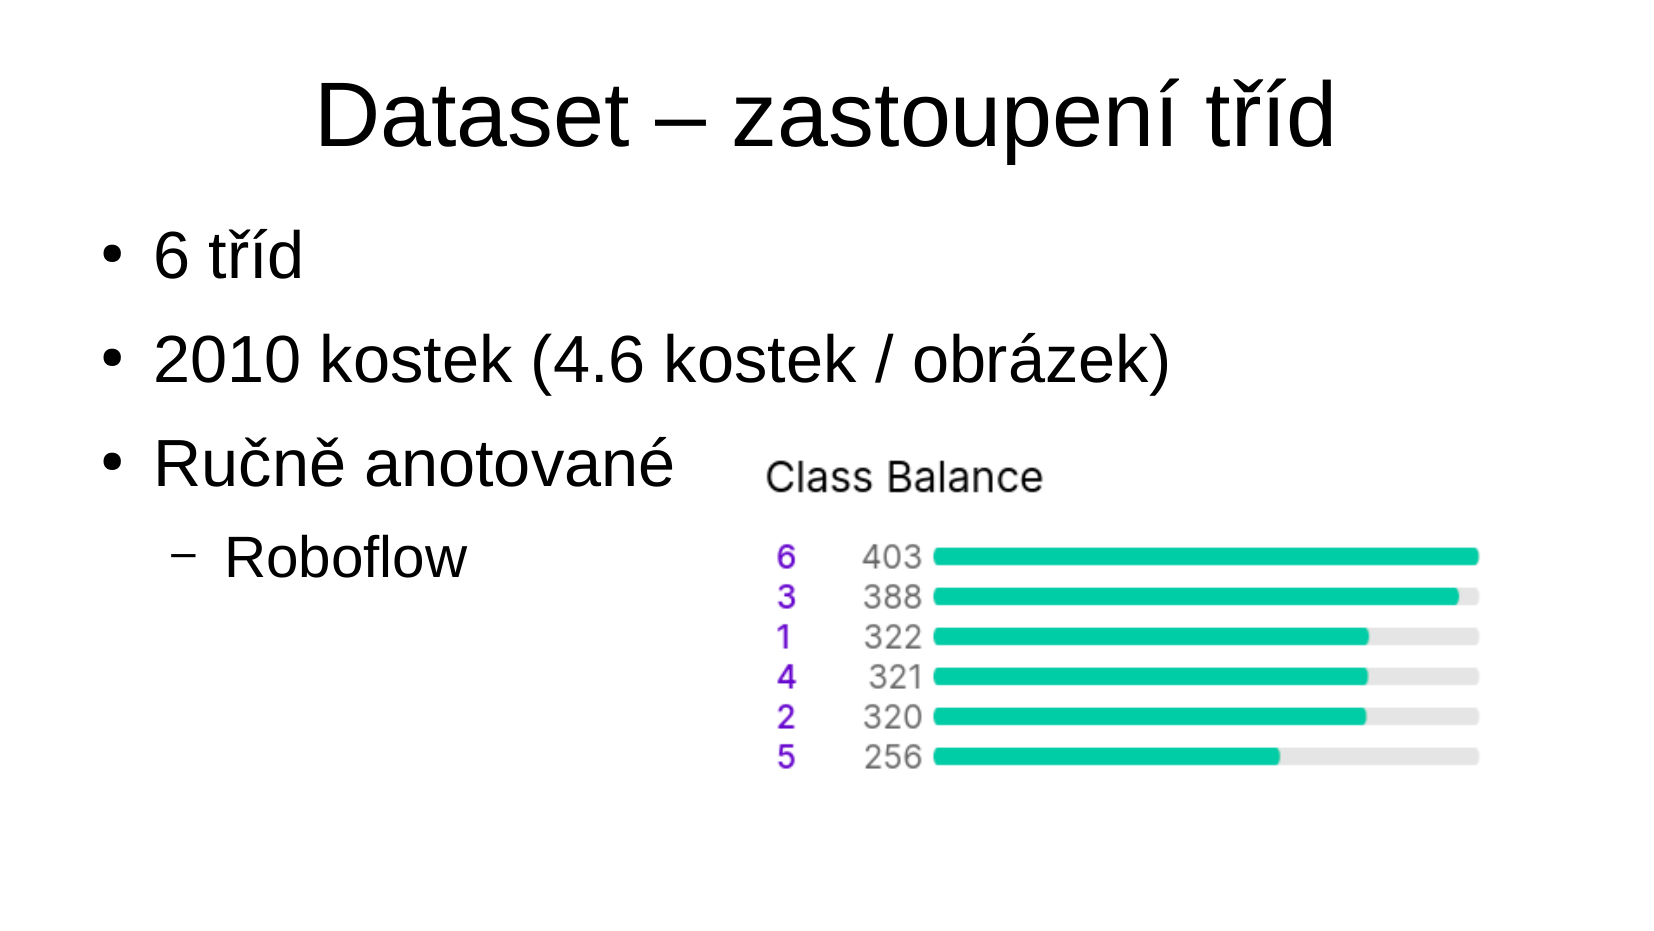

# Dataset – zastoupení tříd
6 tříd
2010 kostek (4.6 kostek / obrázek)
Ručně anotované
Roboflow